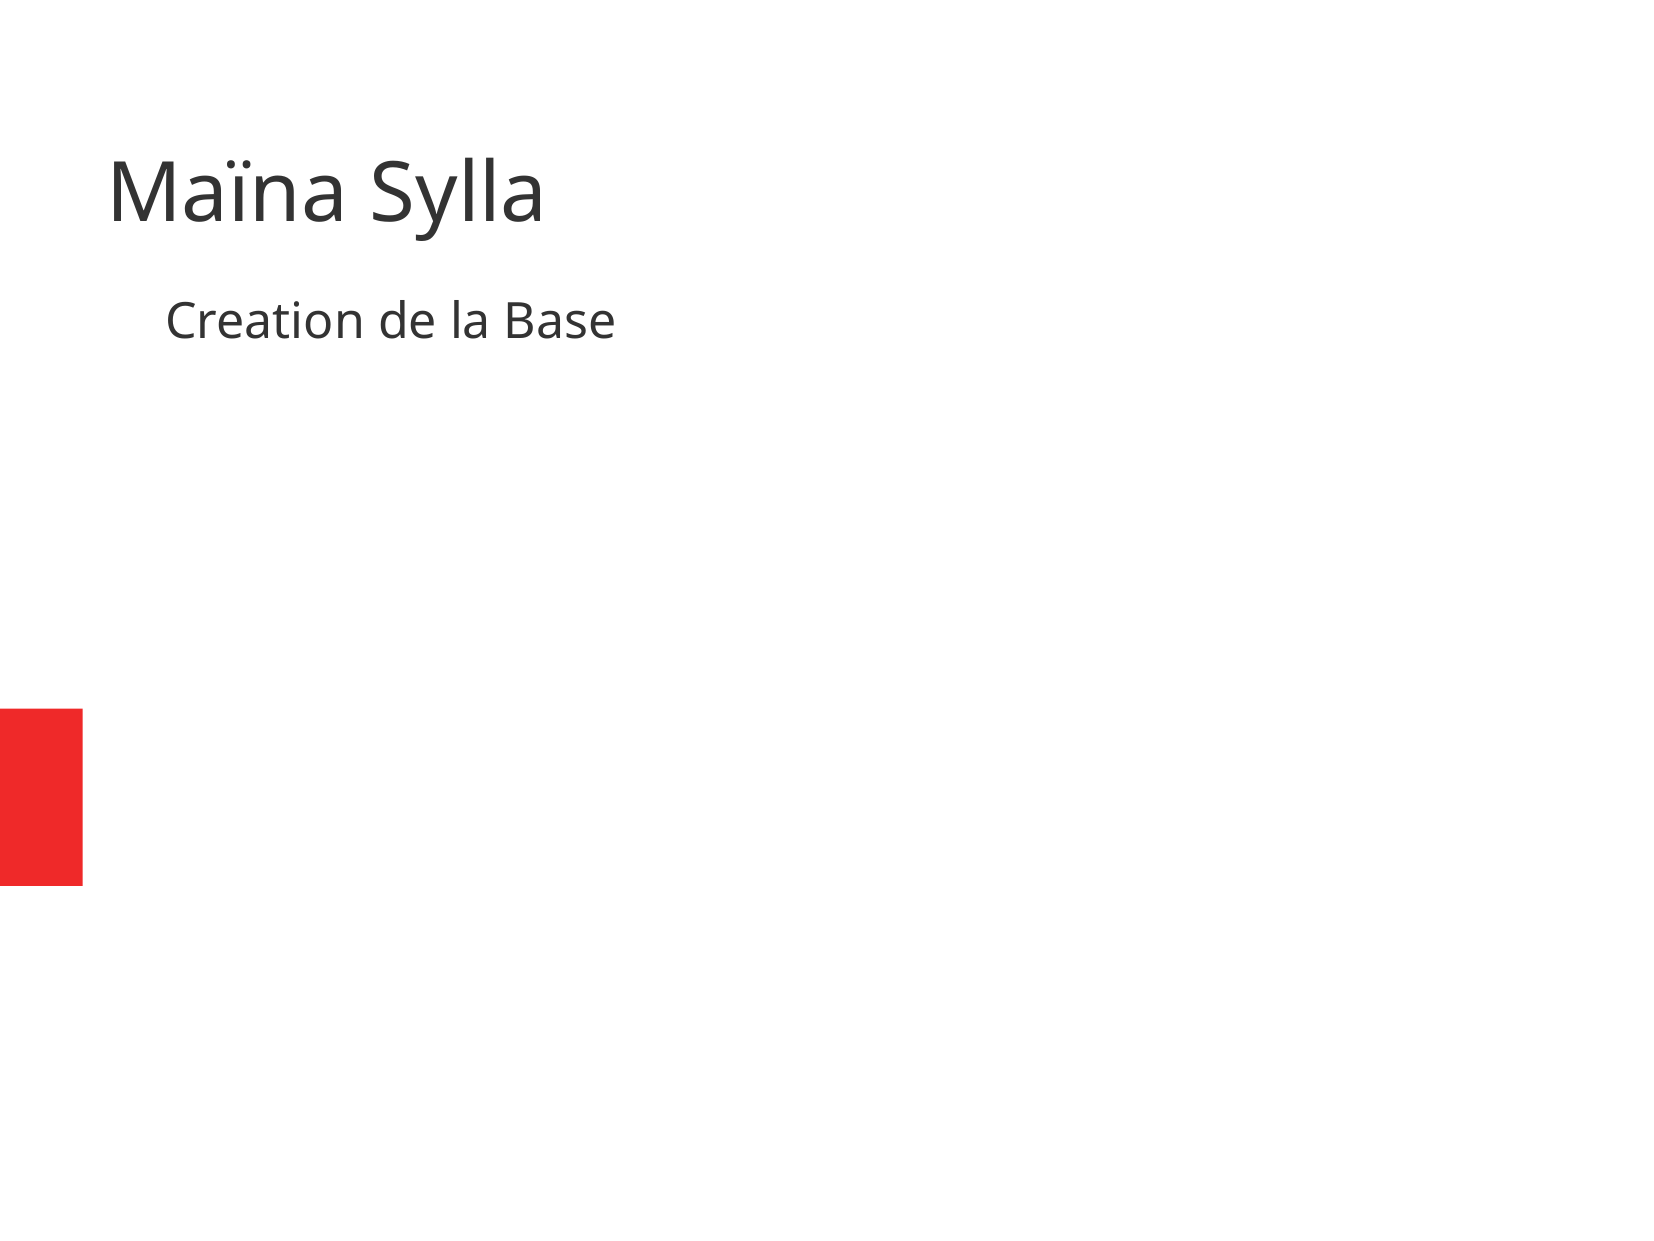

# Maïna Sylla
Creation de la Base